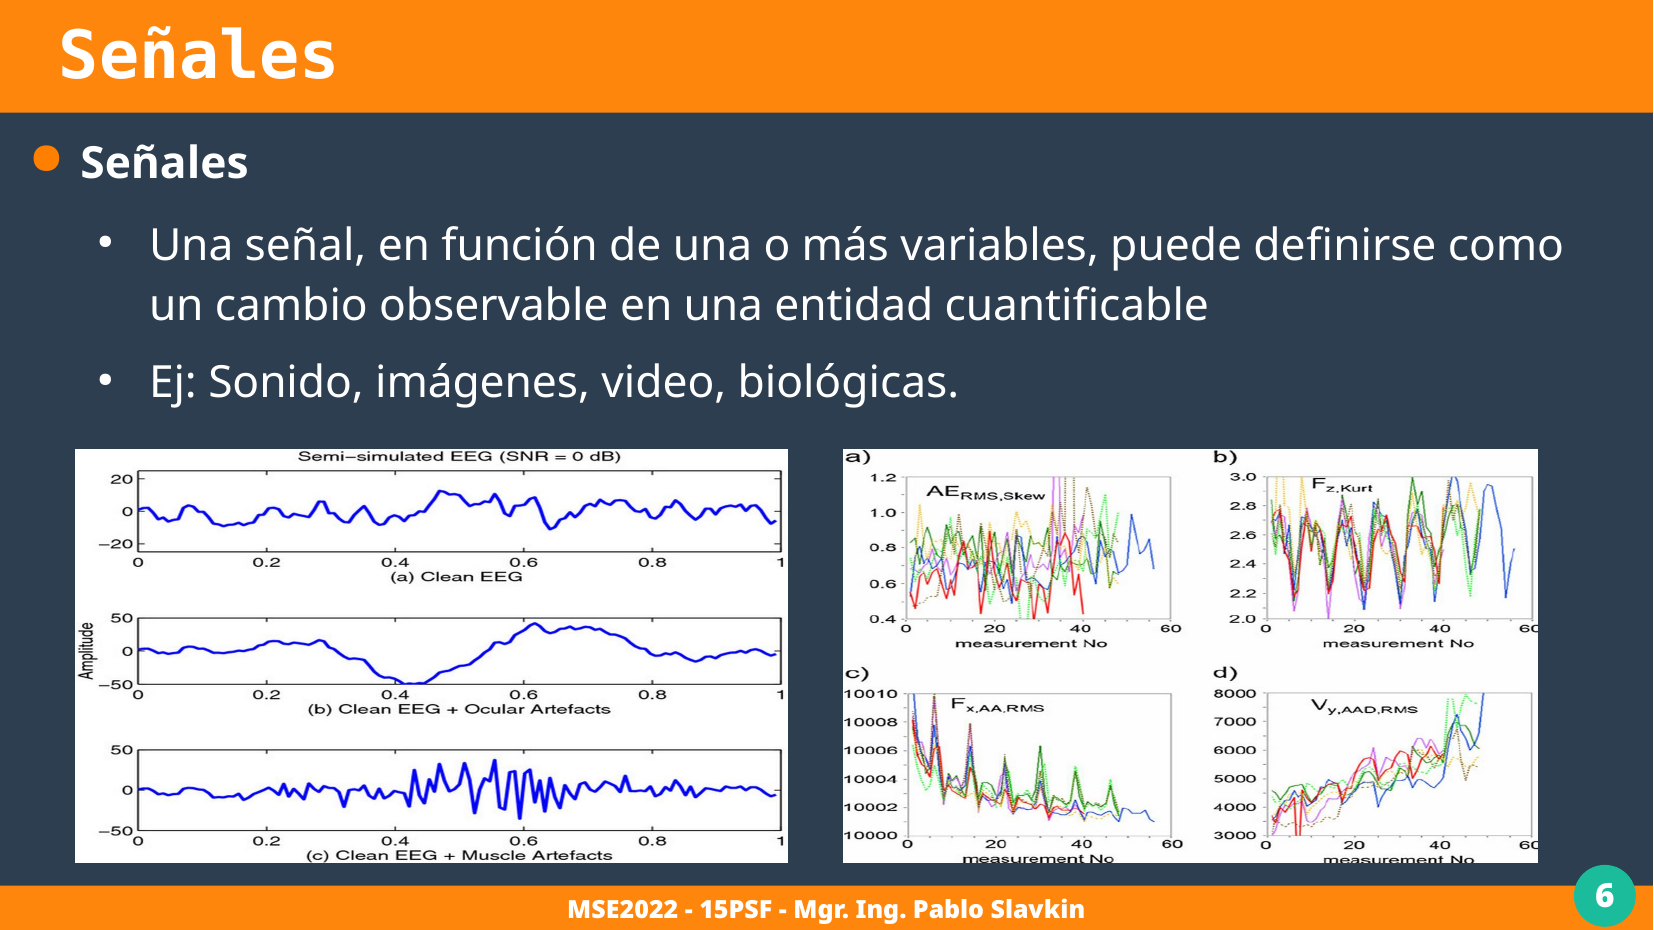

# Señales
Señales
Una señal, en función de una o más variables, puede deﬁnirse como un cambio observable en una entidad cuantificable
Ej: Sonido, imágenes, video, biológicas.
MSE2022 - 15PSF - Mgr. Ing. Pablo Slavkin